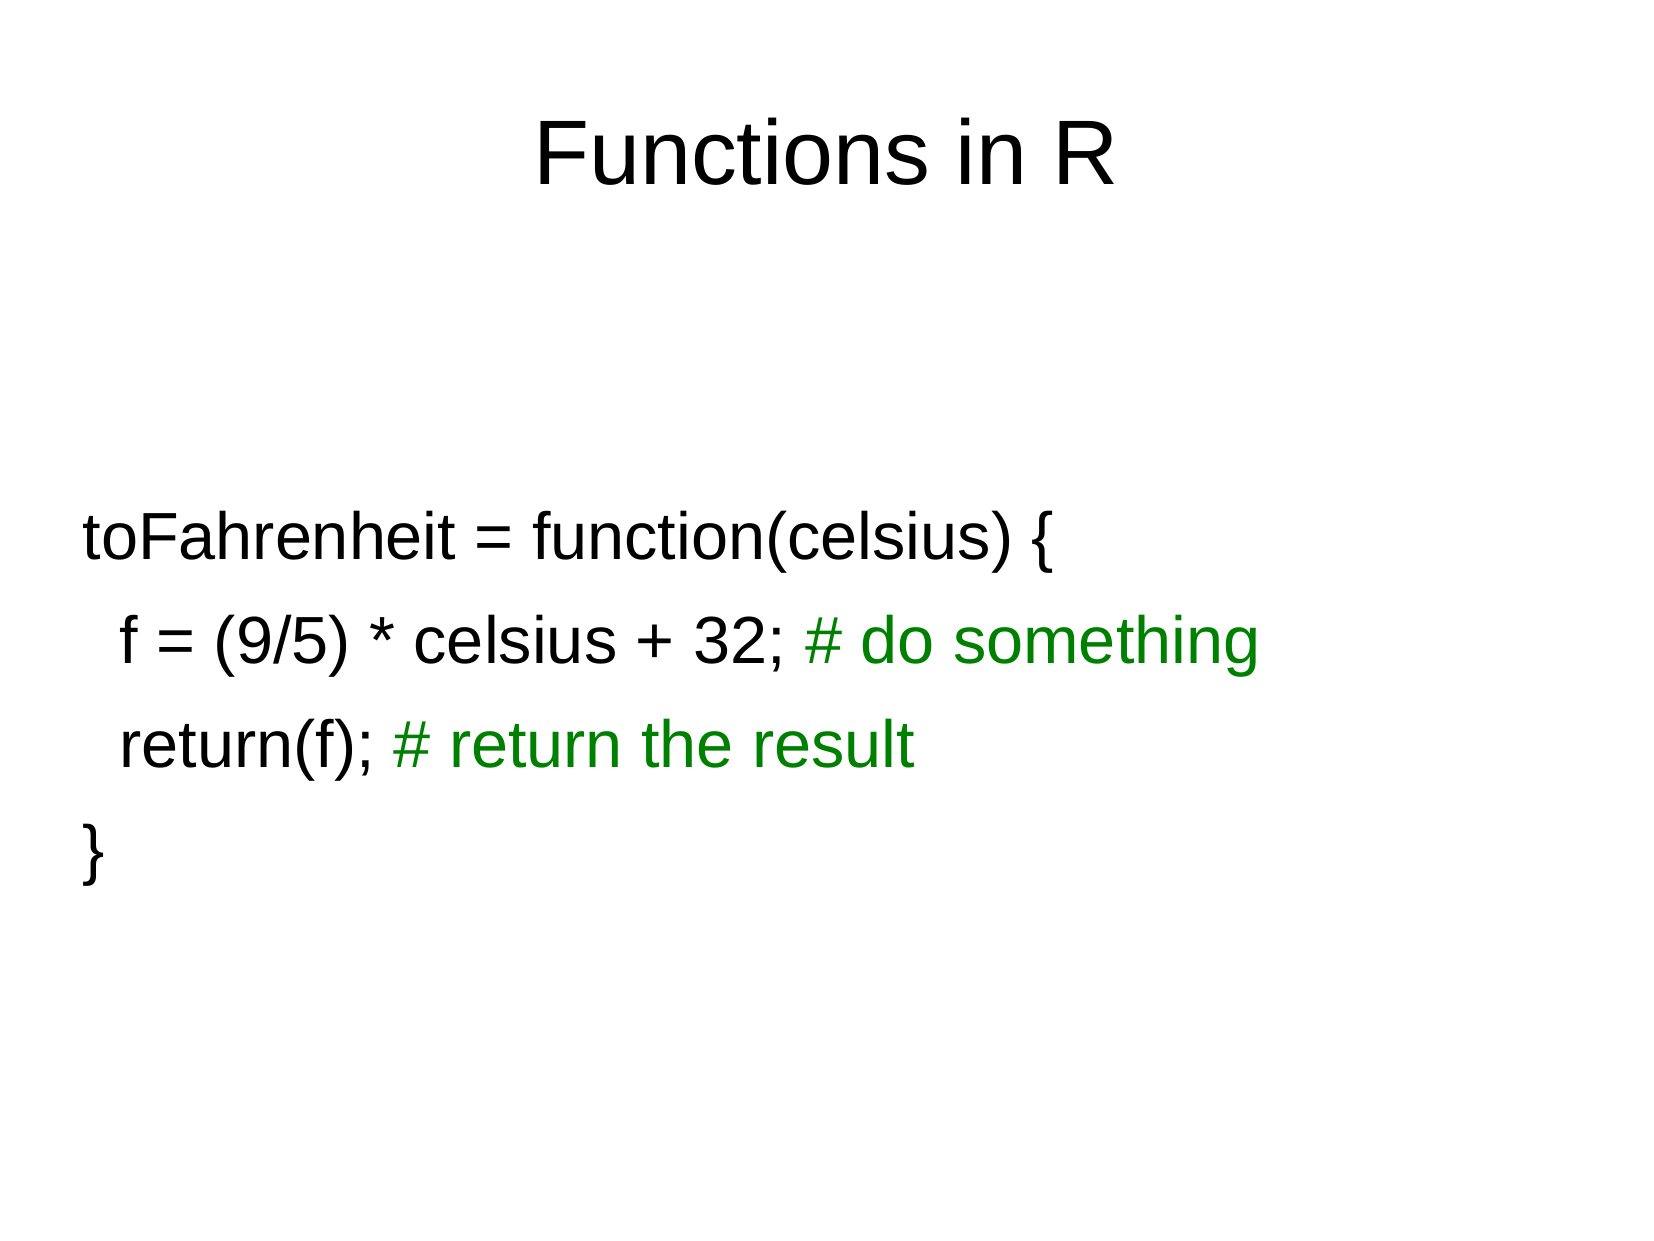

# Functions in R
toFahrenheit = function(celsius) {
 f = (9/5) * celsius + 32; # do something
 return(f); # return the result
}